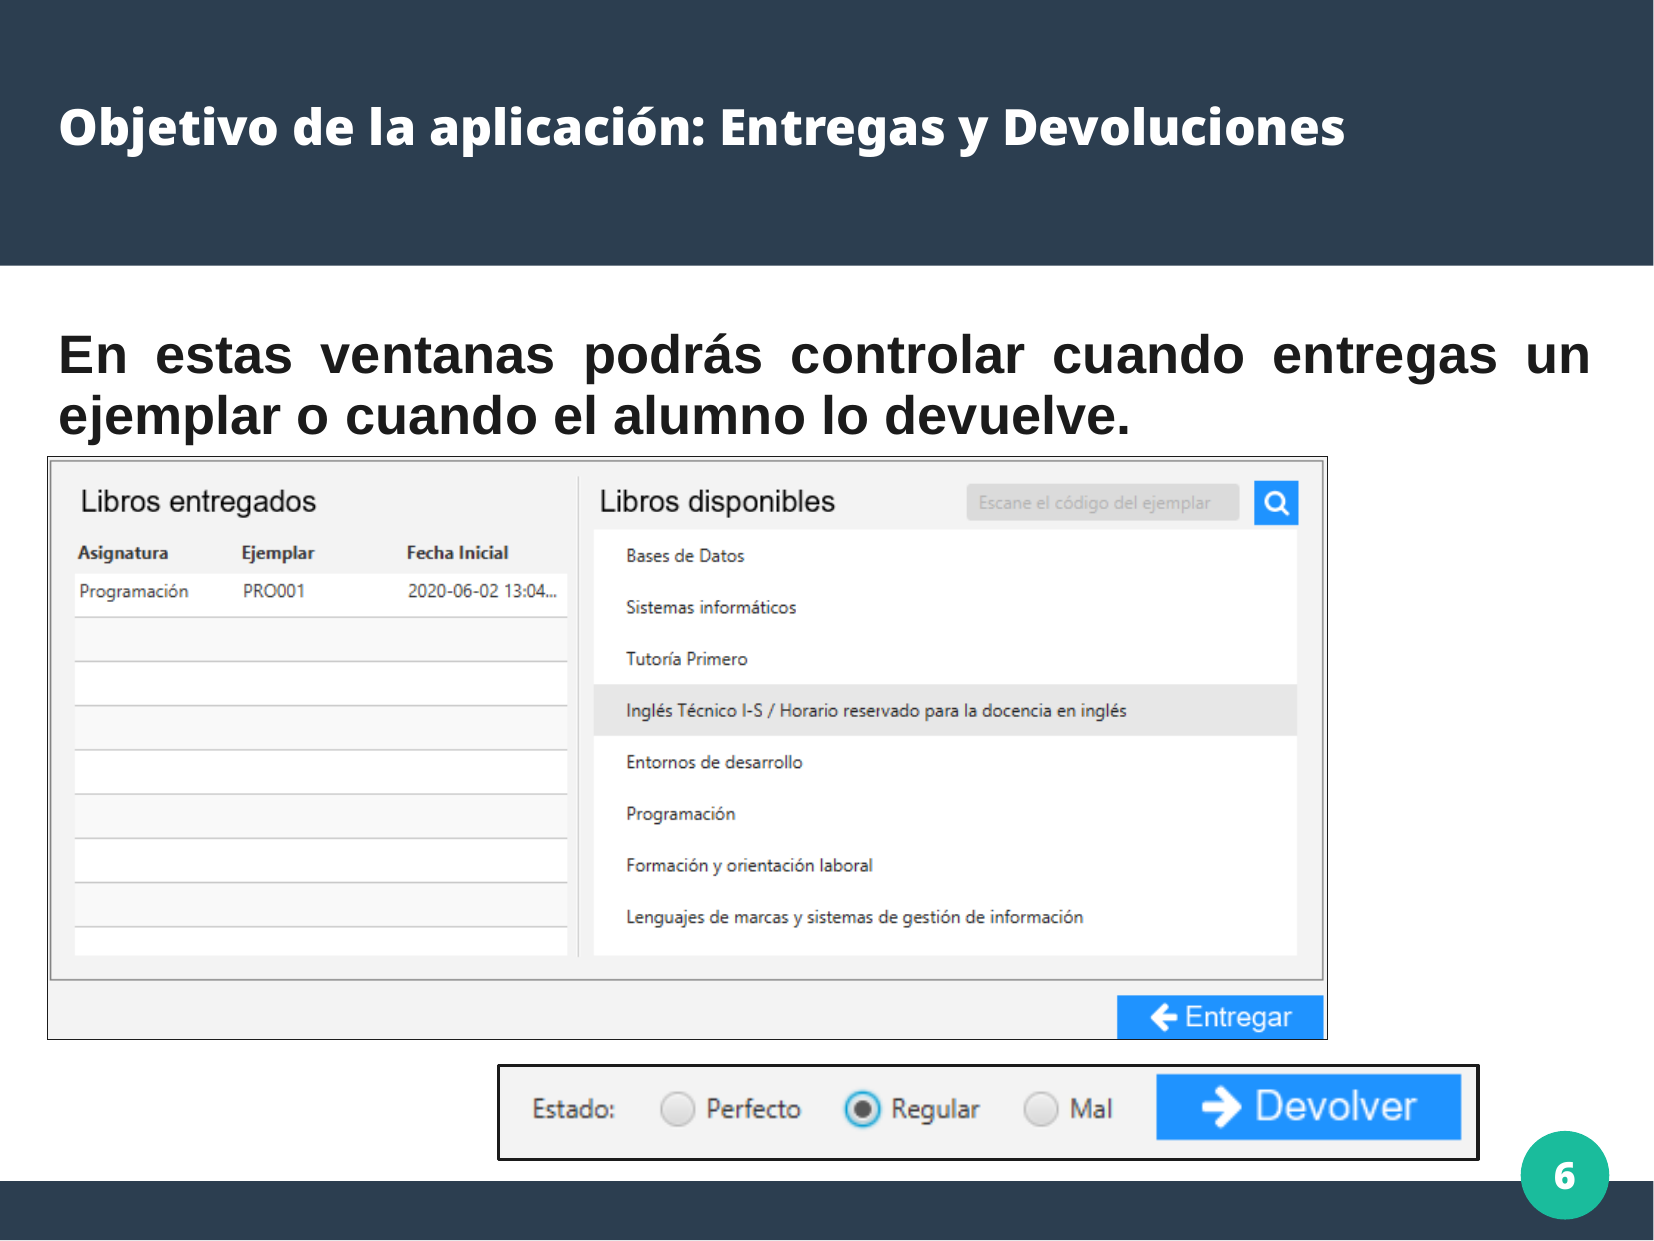

Objetivo de la aplicación: Entregas y Devoluciones
# En estas ventanas podrás controlar cuando entregas un ejemplar o cuando el alumno lo devuelve.
6